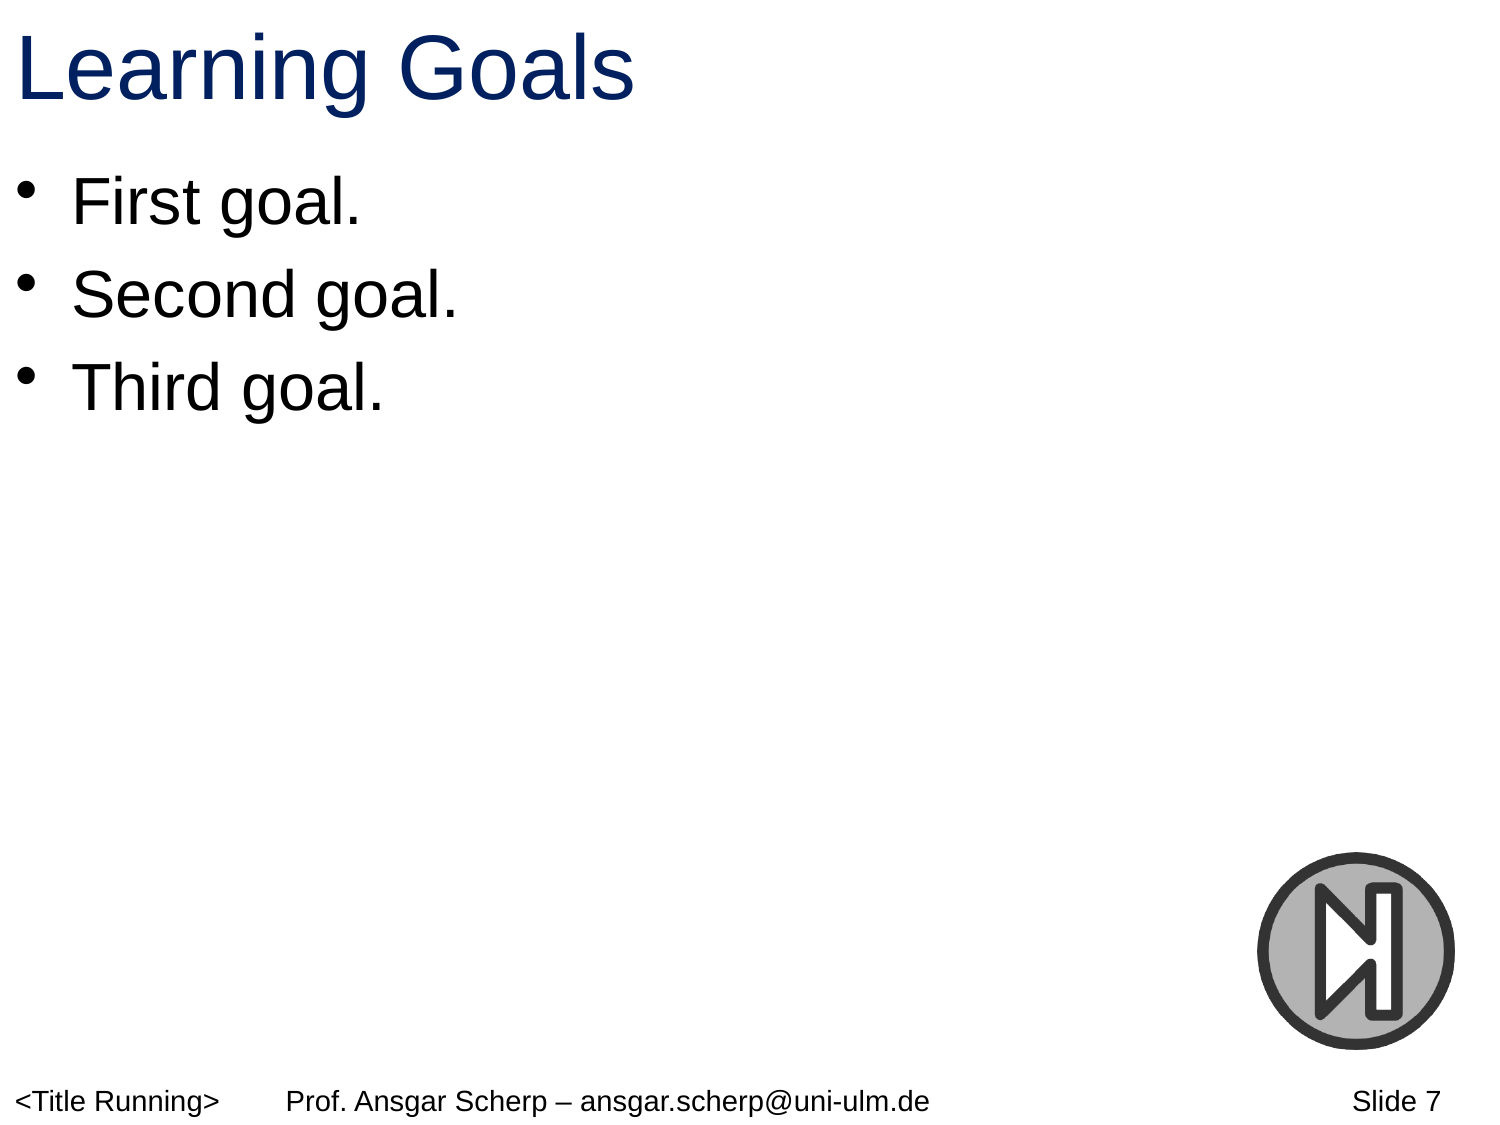

# Learning Goals
First goal.
Second goal.
Third goal.